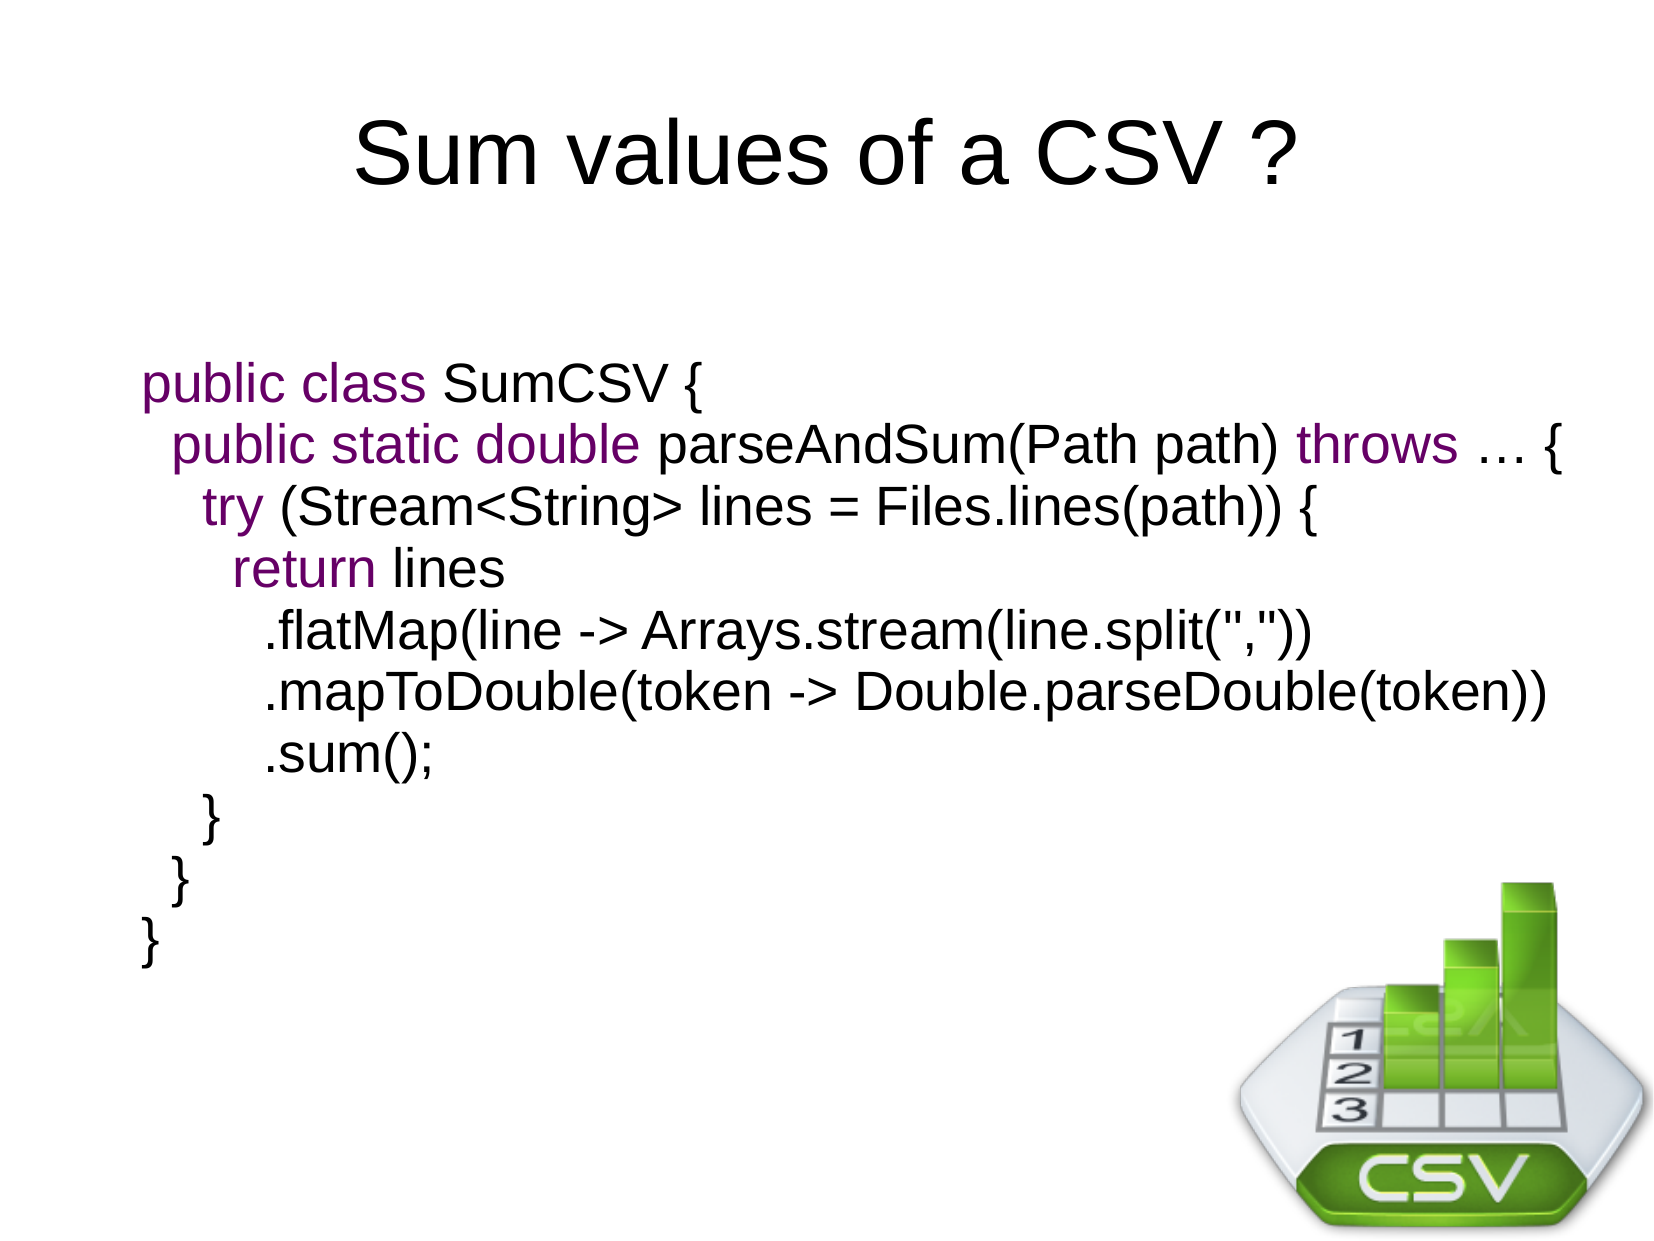

# Sum values of a CSV ?
public class SumCSV {
 public static double parseAndSum(Path path) throws … {
 try (Stream<String> lines = Files.lines(path)) {
 return lines
 .flatMap(line -> Arrays.stream(line.split(","))
 .mapToDouble(token -> Double.parseDouble(token))
 .sum();
 }
 }
}